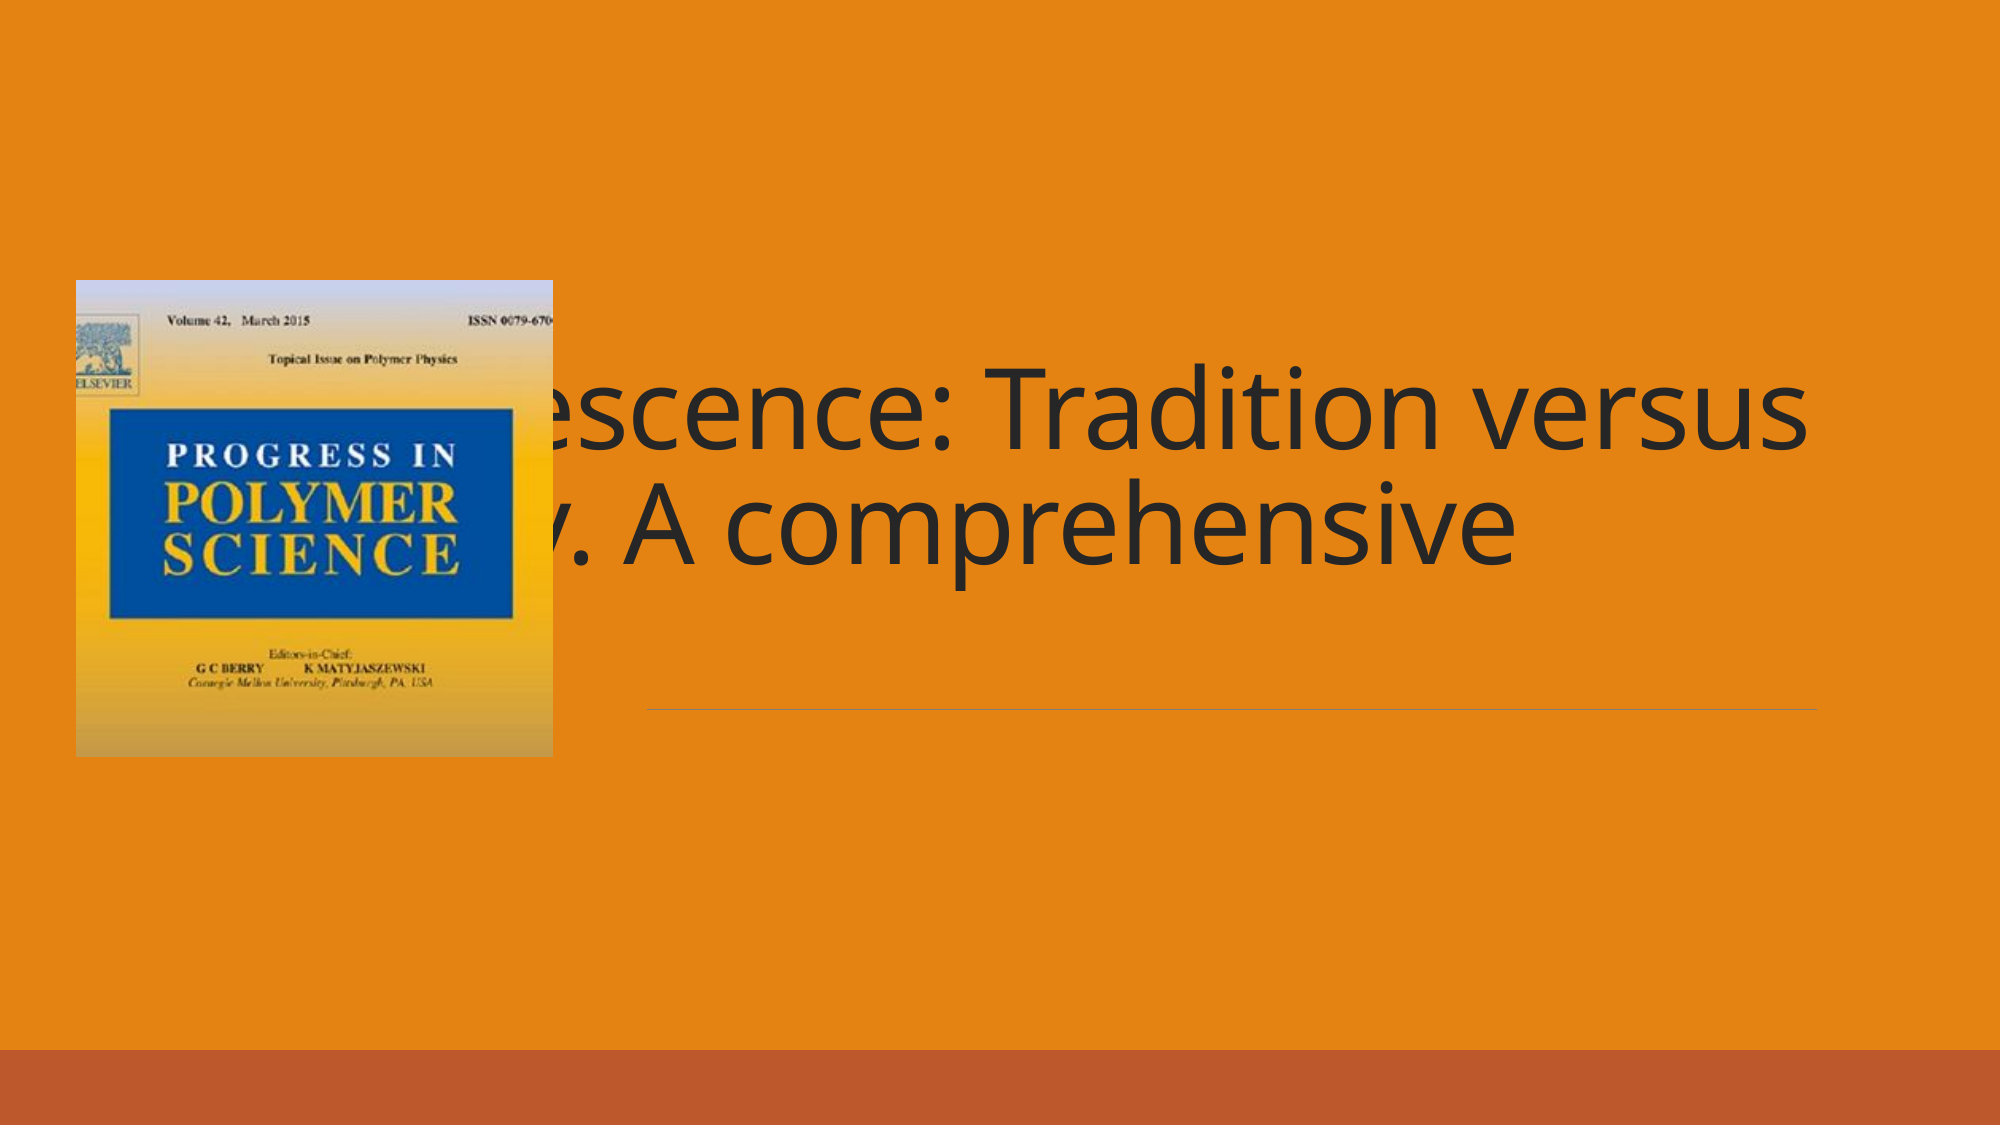

# Intumescence: Tradition versus novelty. A comprehensive review